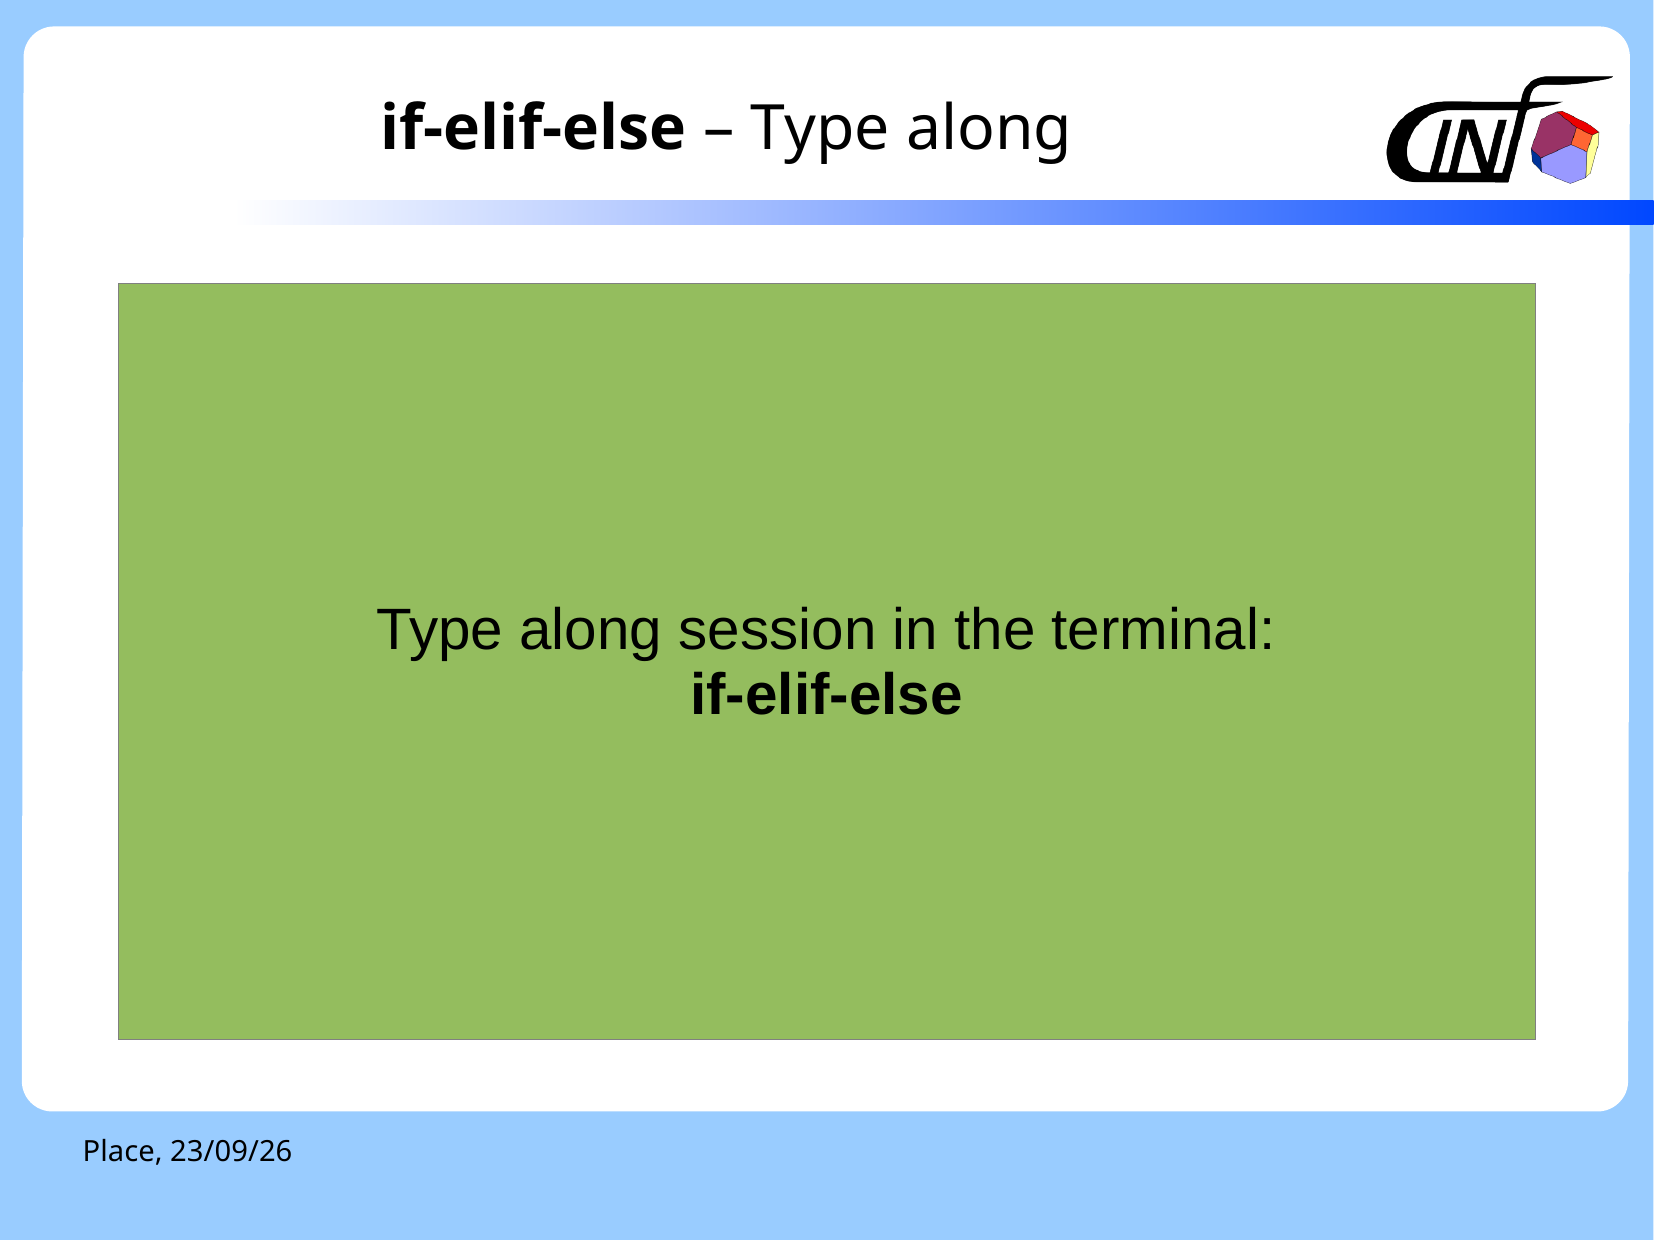

# if-elif-else – Type along
Type along session in the terminal:
if-elif-else